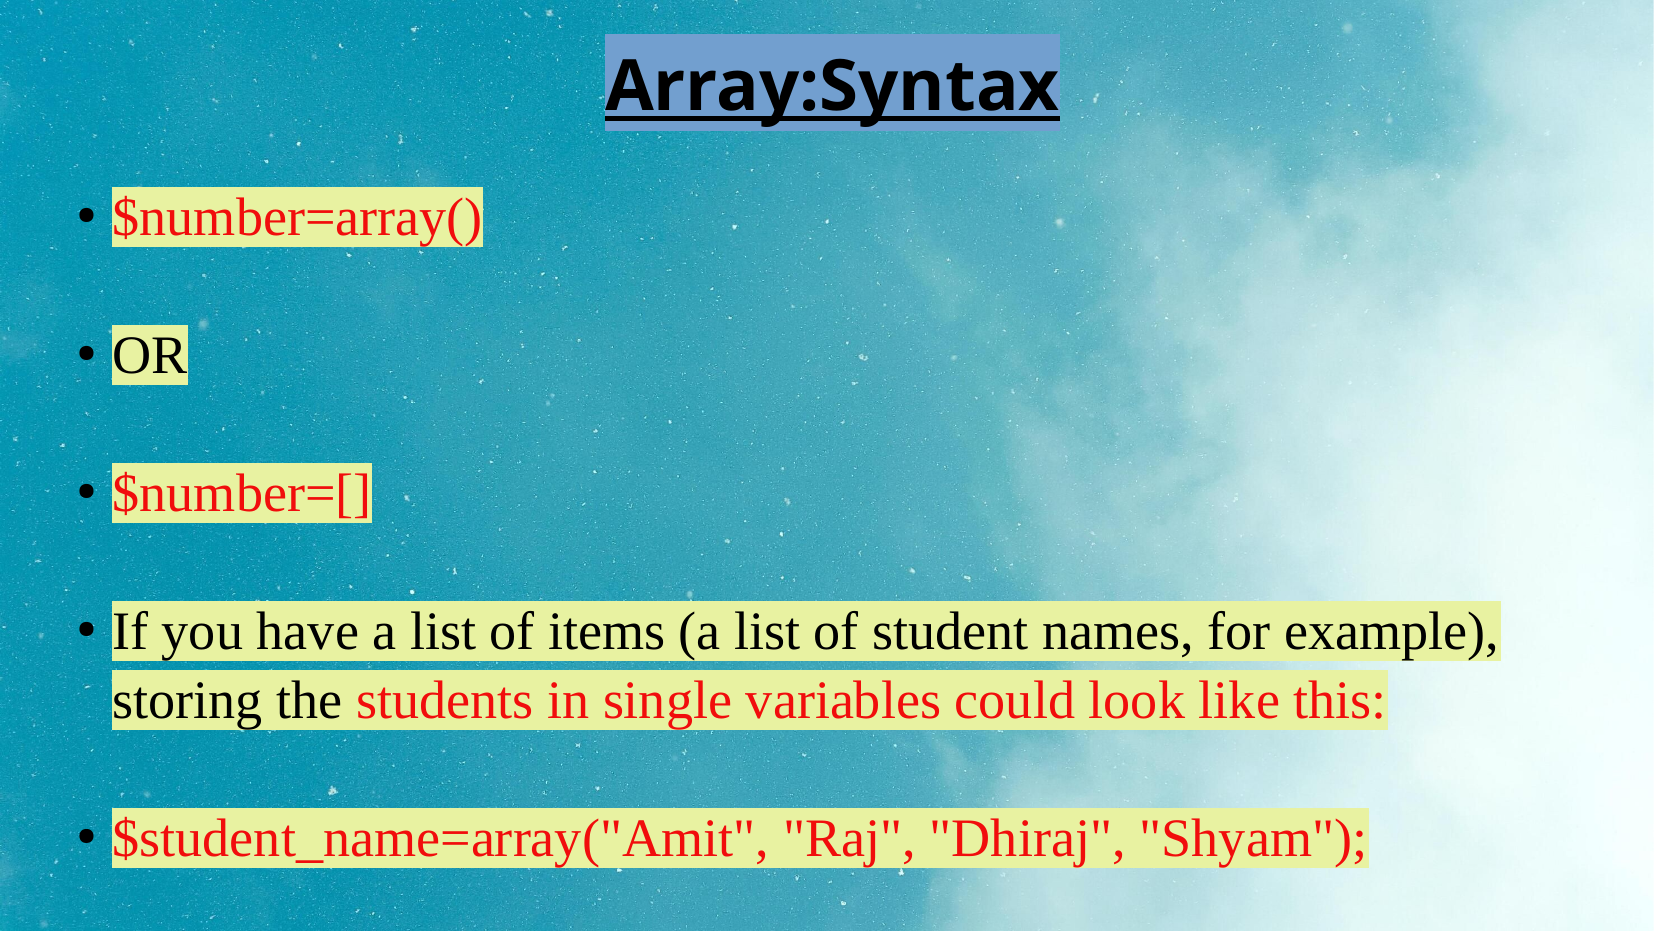

# Array:Syntax
$number=array()
OR
$number=[]
If you have a list of items (a list of student names, for example), storing the students in single variables could look like this:
$student_name=array("Amit", "Raj", "Dhiraj", "Shyam");